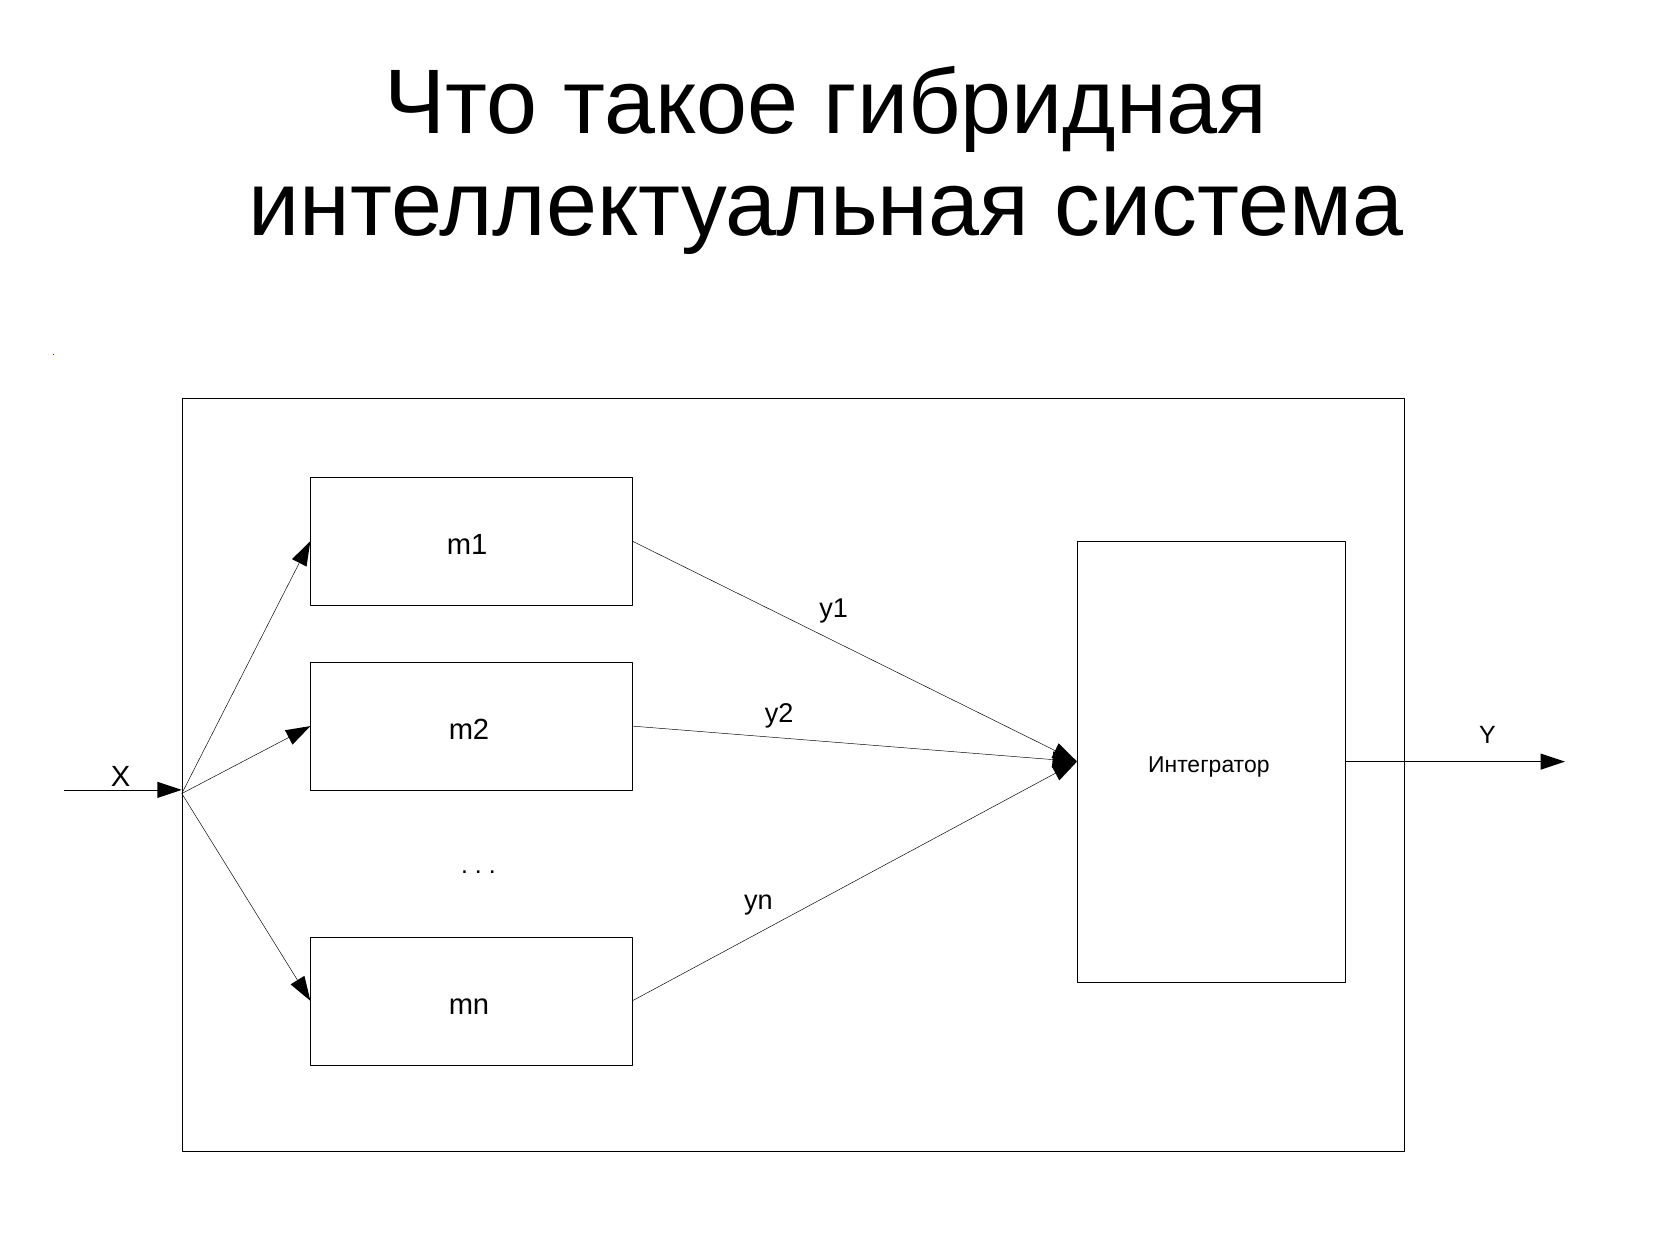

# Что такое гибридная интеллектуальная система
m1
Интегратор
y1
m2
y2
Y
X
. . .
yn
mn